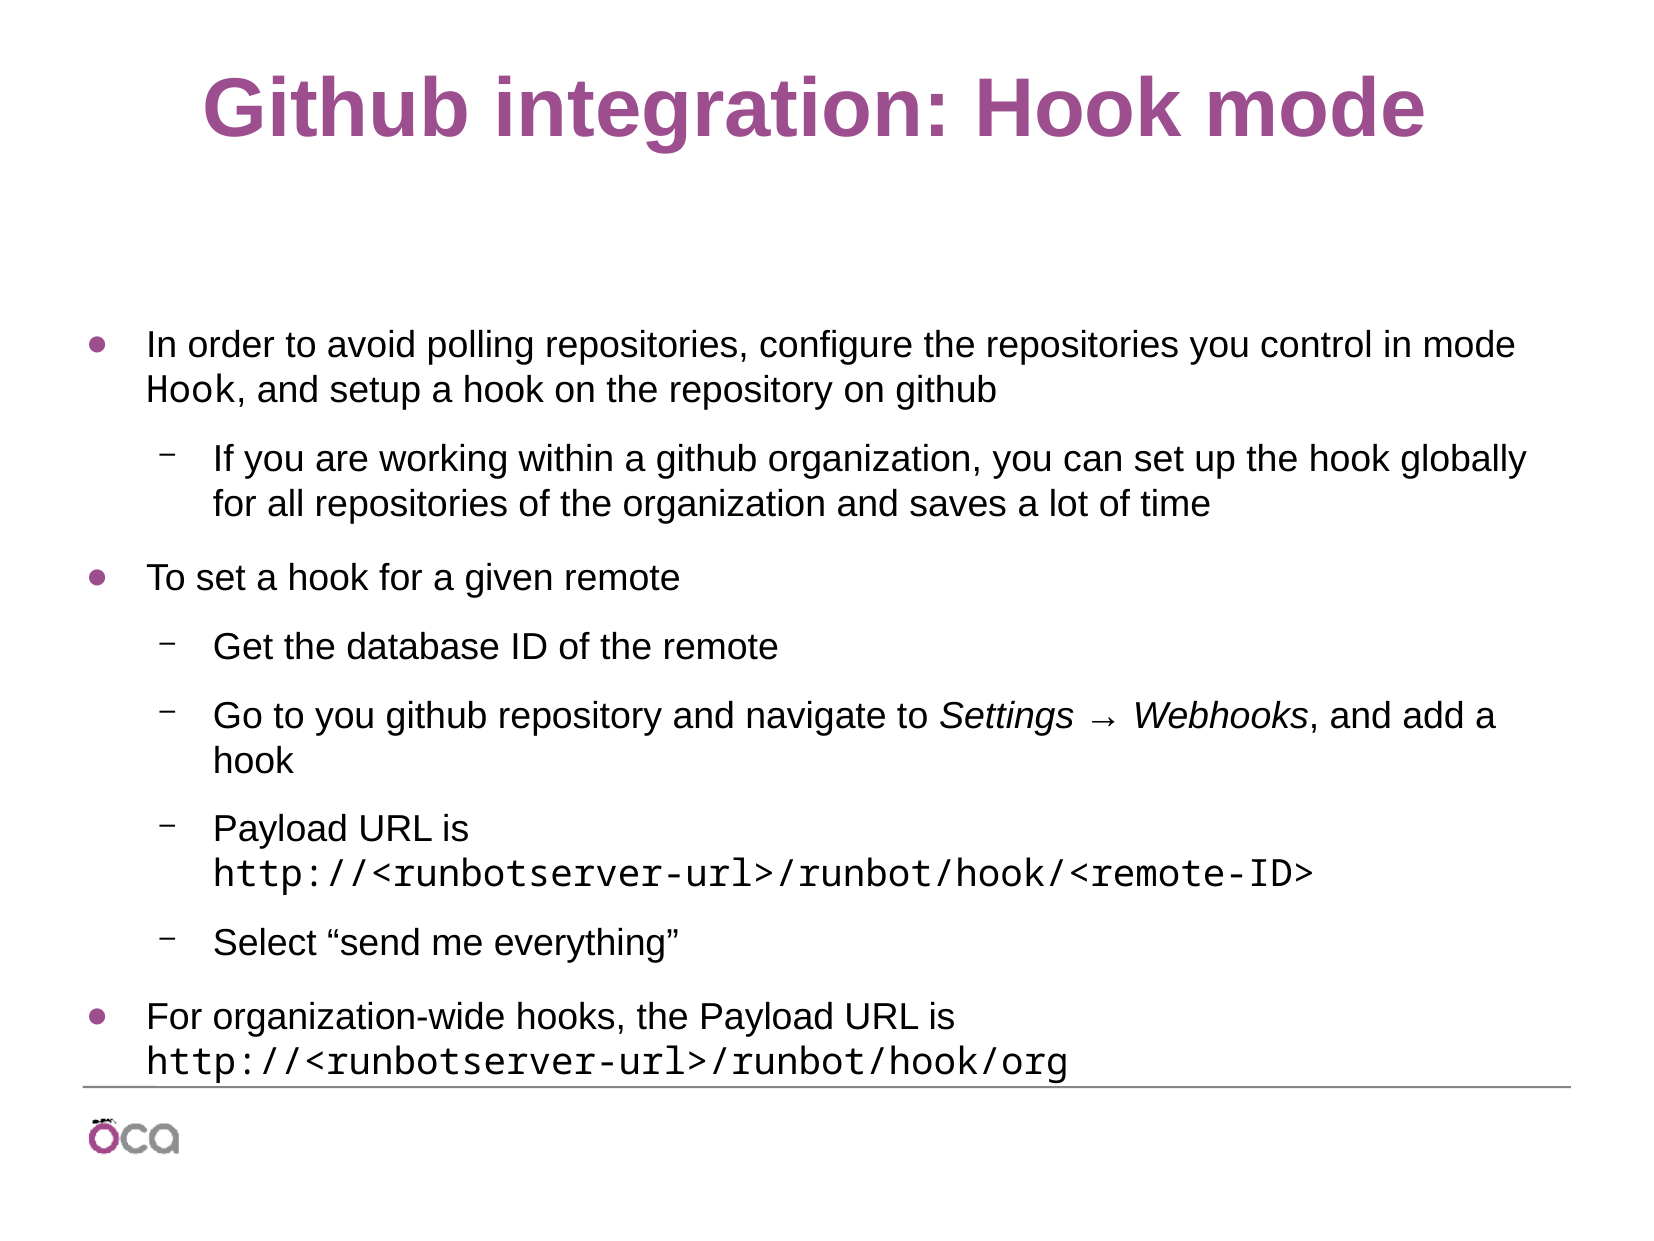

# Github integration: Hook mode
In order to avoid polling repositories, configure the repositories you control in mode Hook, and setup a hook on the repository on github
If you are working within a github organization, you can set up the hook globally for all repositories of the organization and saves a lot of time
To set a hook for a given remote
Get the database ID of the remote
Go to you github repository and navigate to Settings → Webhooks, and add a hook
Payload URL is
http://<runbotserver-url>/runbot/hook/<remote-ID>
Select “send me everything”
For organization-wide hooks, the Payload URL is
http://<runbotserver-url>/runbot/hook/org